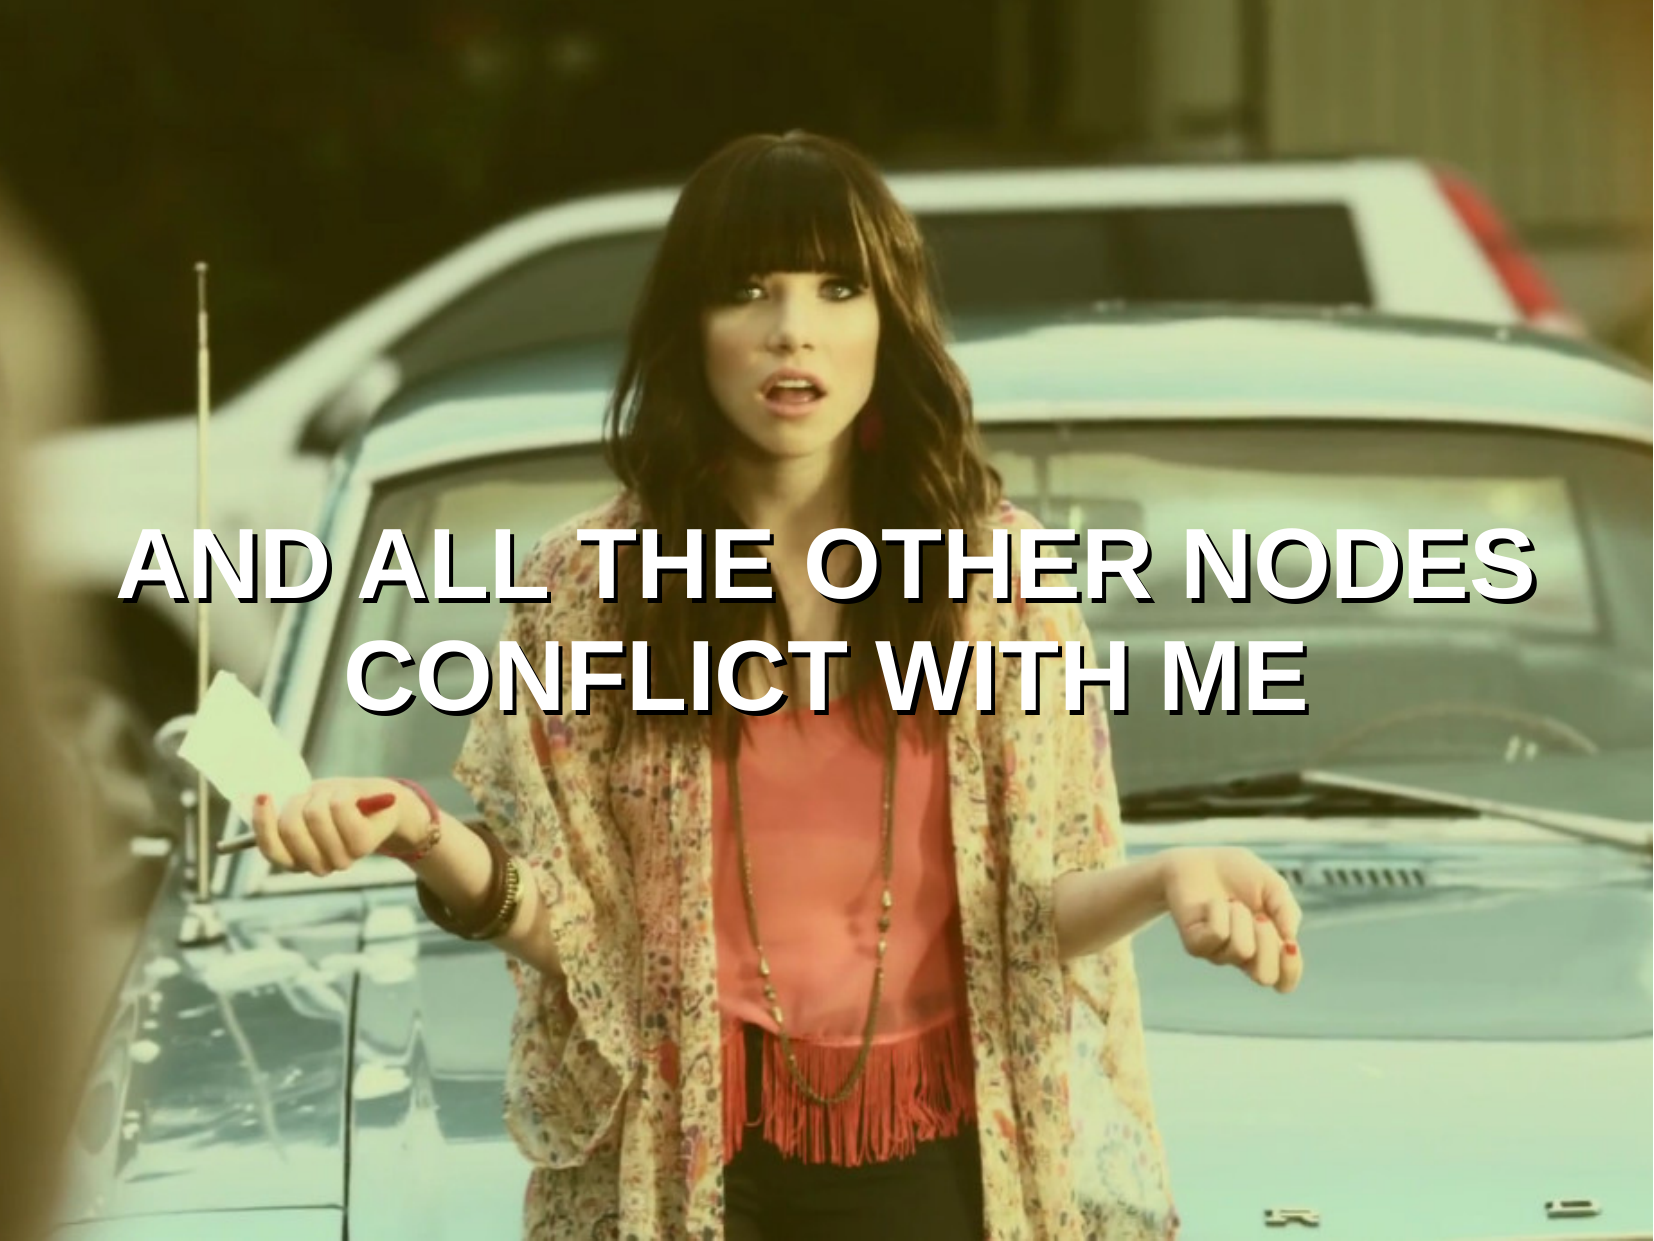

# AND ALL THE OTHER NODES
CONFLICT WITH ME